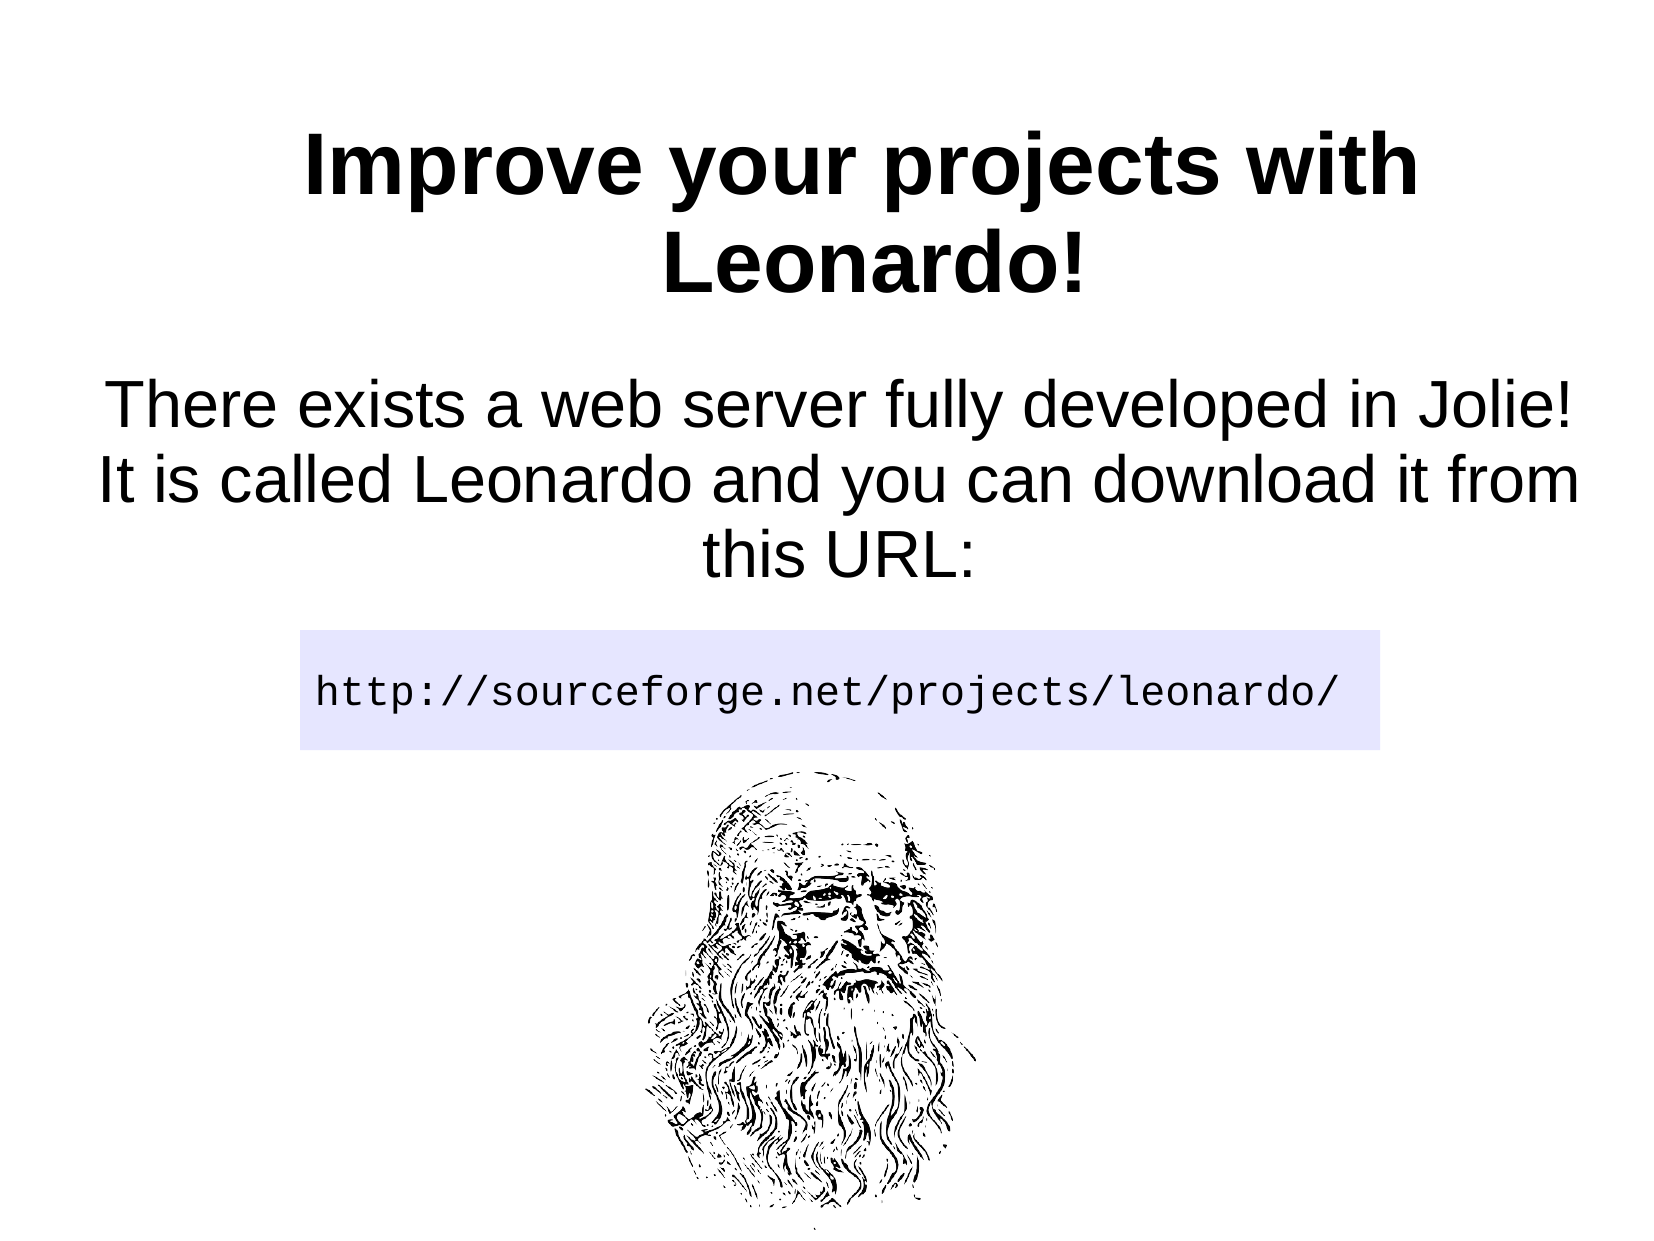

Improve your projects with
Leonardo!
There exists a web server fully developed in Jolie!
It is called Leonardo and you can download it from this URL:
http://sourceforge.net/projects/leonardo/